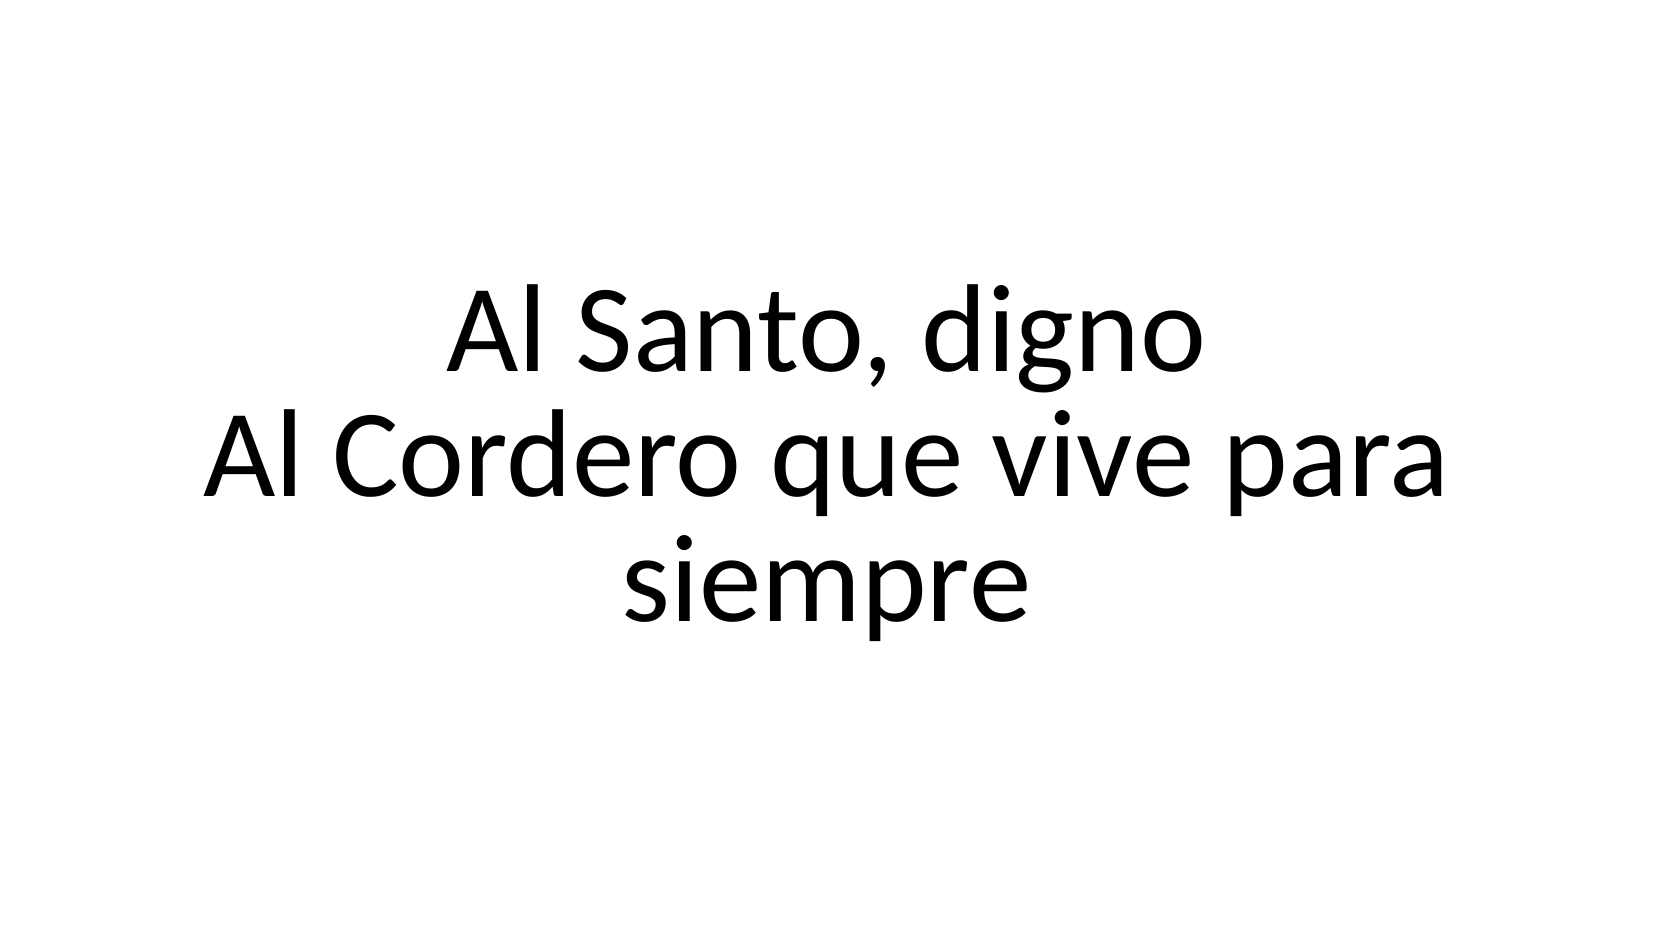

# Al Santo, digno Al Cordero que vive para siempre